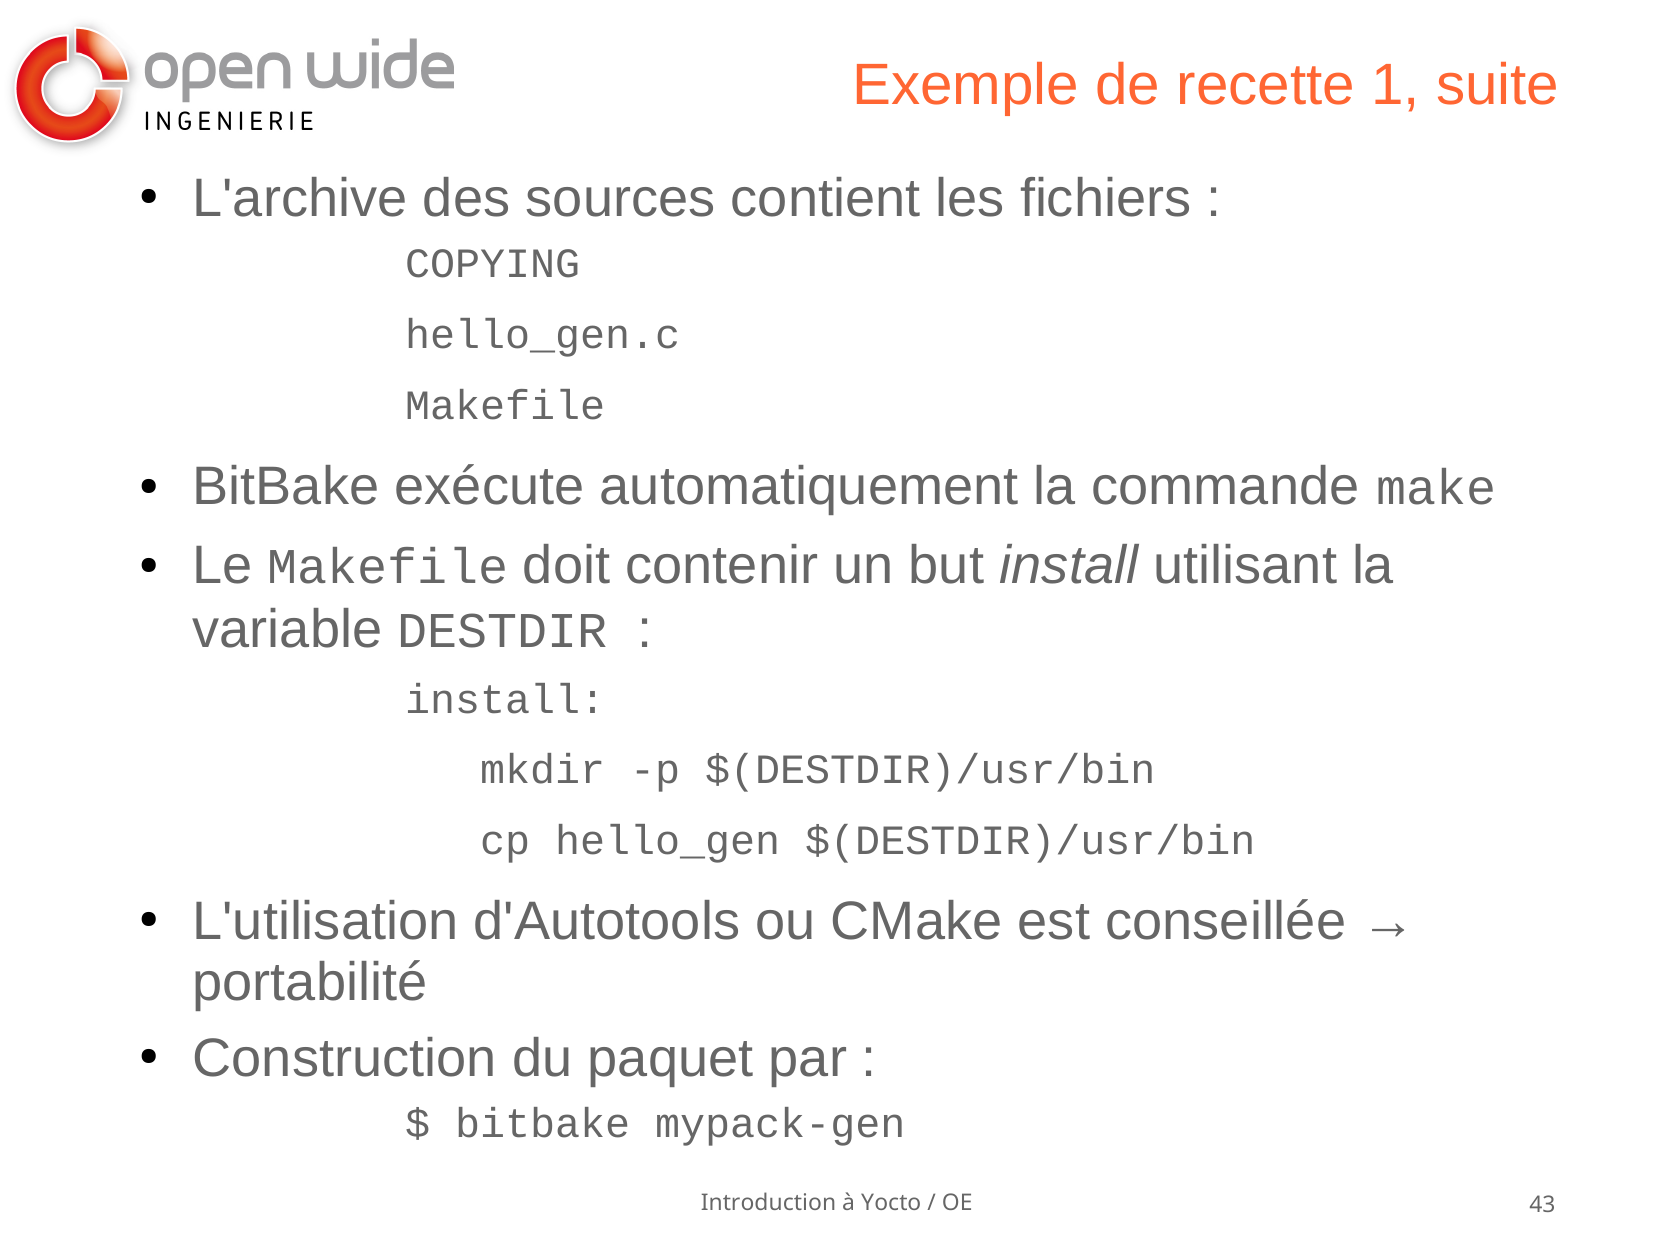

# Exemple de recette 1, suite
L'archive des sources contient les fichiers :
COPYING
hello_gen.c
Makefile
BitBake exécute automatiquement la commande make
Le Makefile doit contenir un but install utilisant la variable DESTDIR :
install:
 mkdir -p $(DESTDIR)/usr/bin
 cp hello_gen $(DESTDIR)/usr/bin
L'utilisation d'Autotools ou CMake est conseillée → portabilité
Construction du paquet par :
$ bitbake mypack-gen